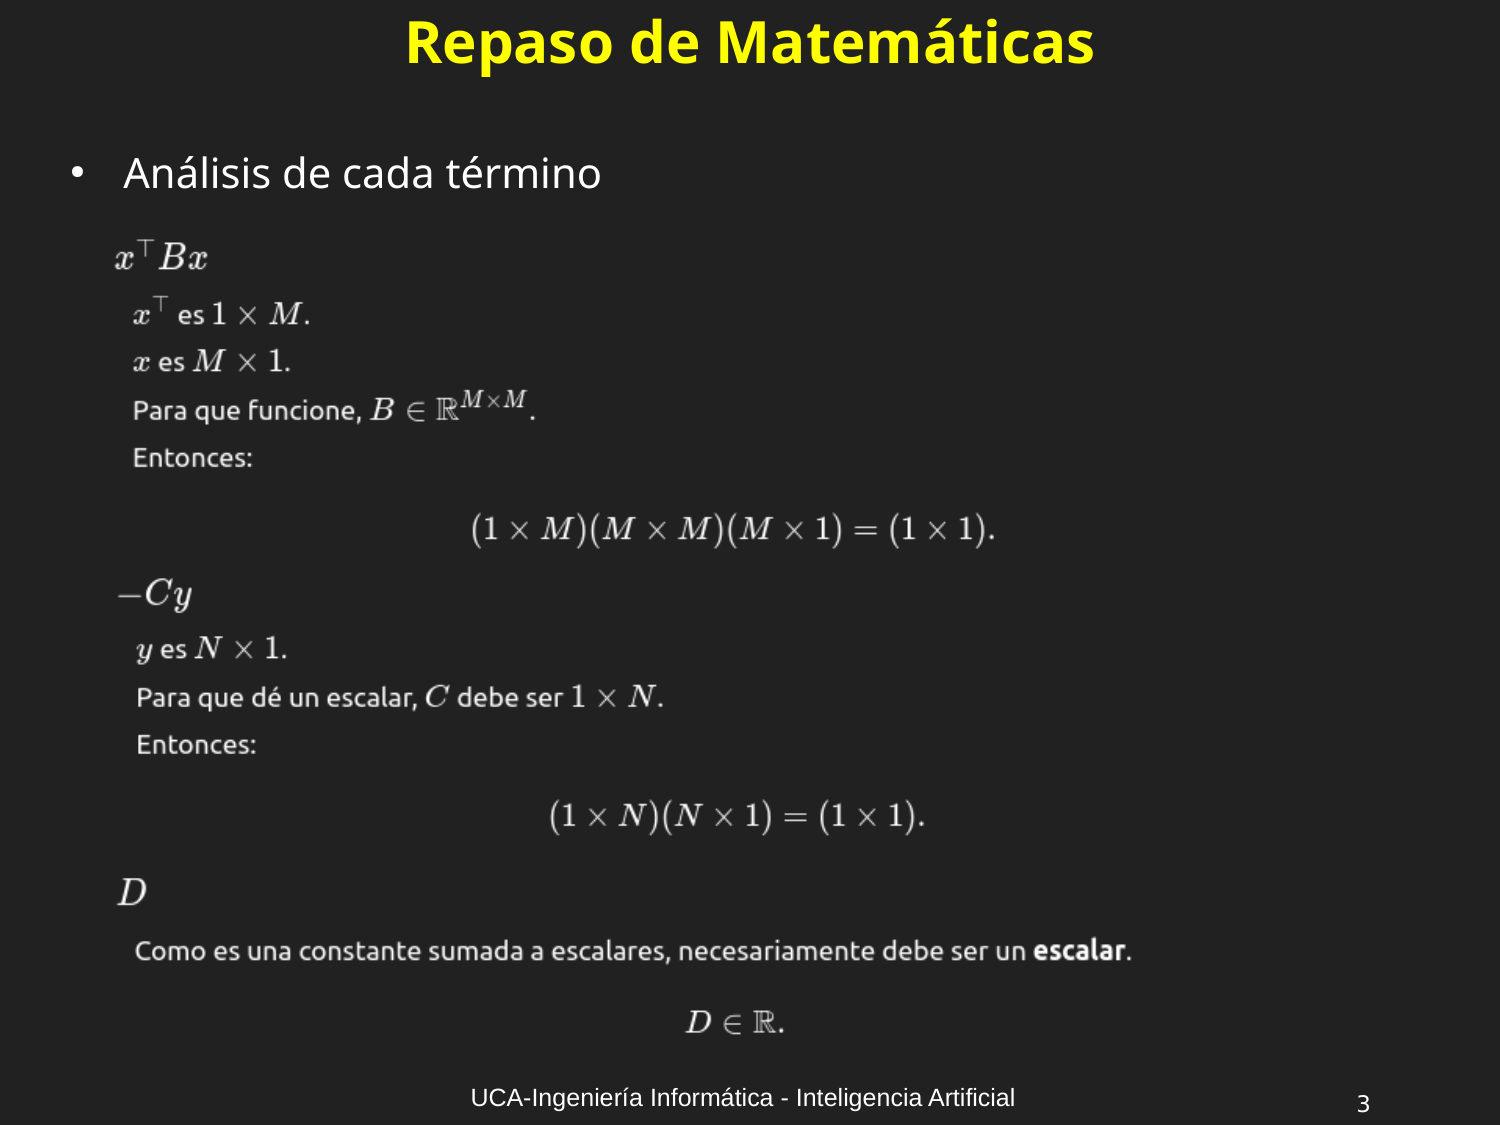

# Repaso de Matemáticas
Análisis de cada término